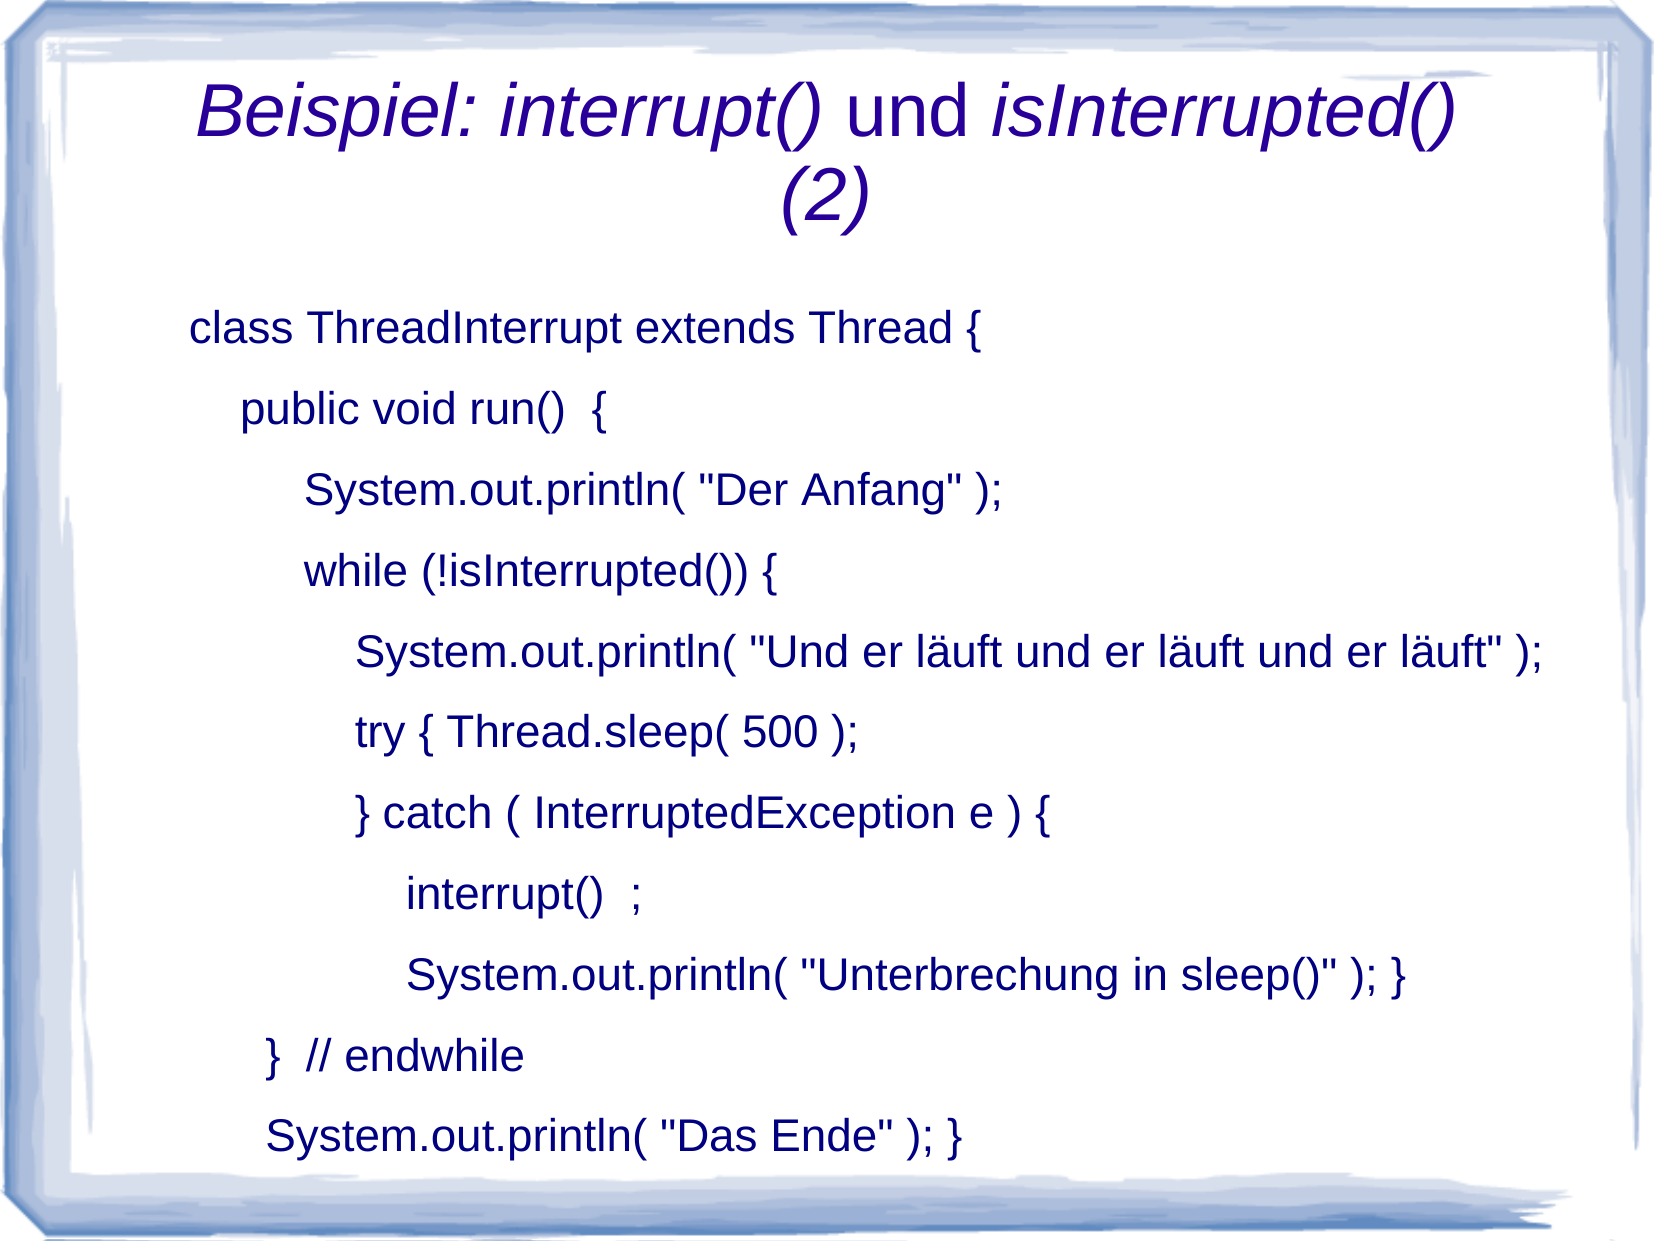

# Beispiel: interrupt() und isInterrupted() (2)
class ThreadInterrupt extends Thread {
 public void run() {
 System.out.println( "Der Anfang" );
 while (!isInterrupted()) {
 System.out.println( "Und er läuft und er läuft und er läuft" );
 try { Thread.sleep( 500 );
 } catch ( InterruptedException e ) {
 interrupt() ;
 System.out.println( "Unterbrechung in sleep()" ); }
 } // endwhile
 System.out.println( "Das Ende" ); }